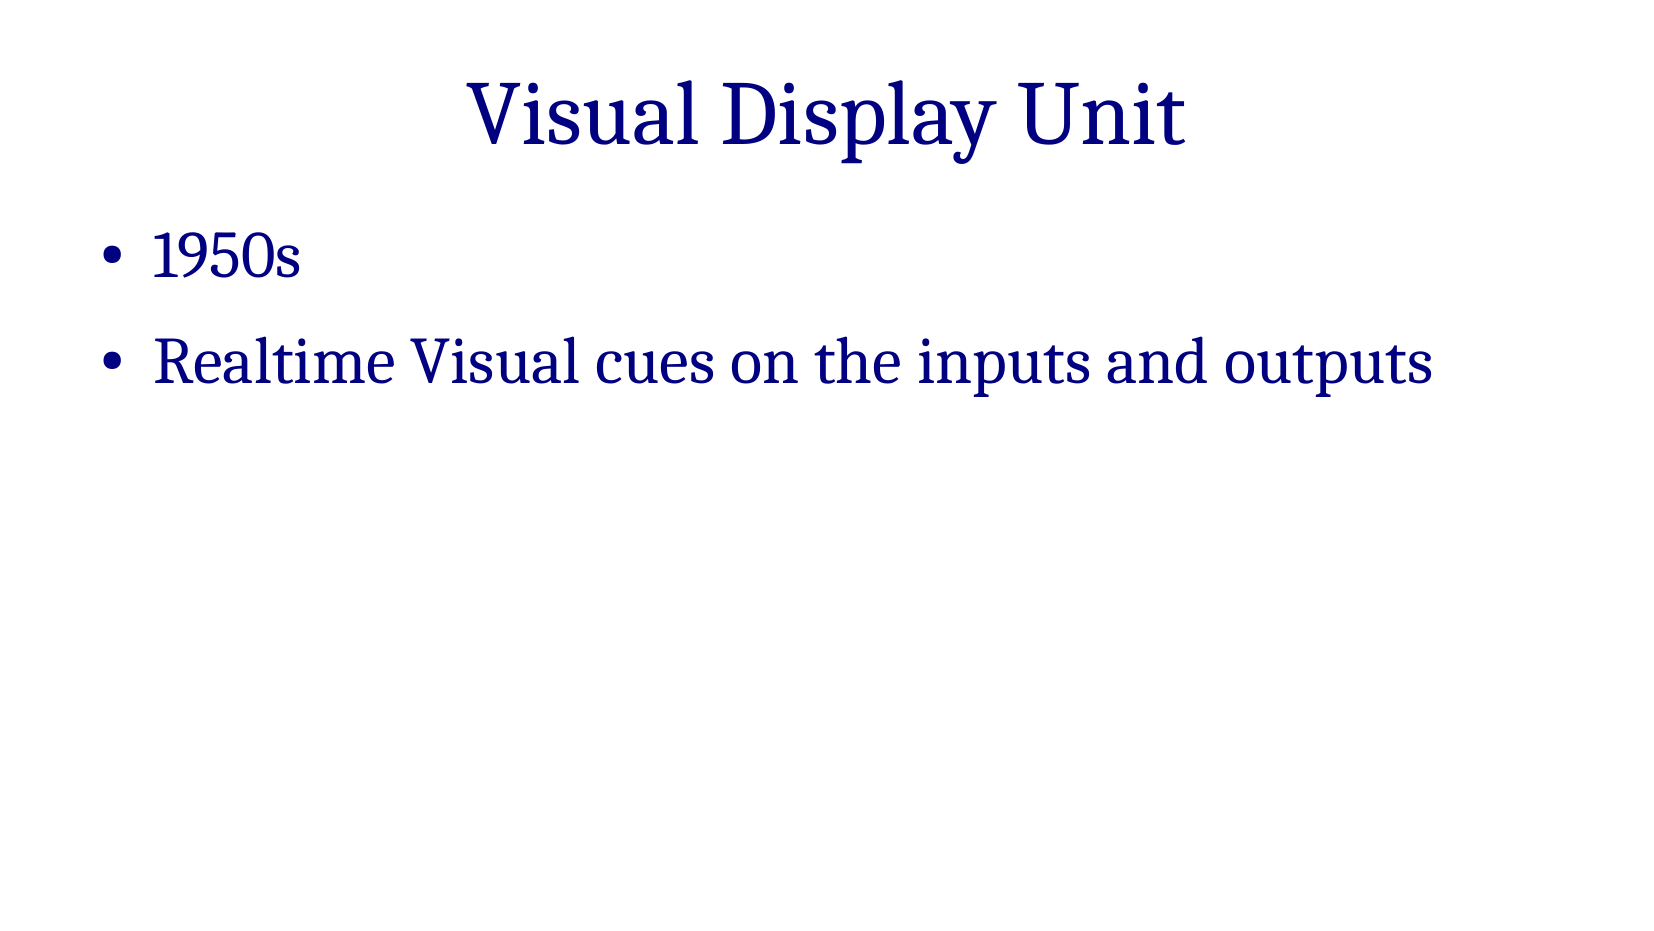

# Visual Display Unit
1950s
Realtime Visual cues on the inputs and outputs